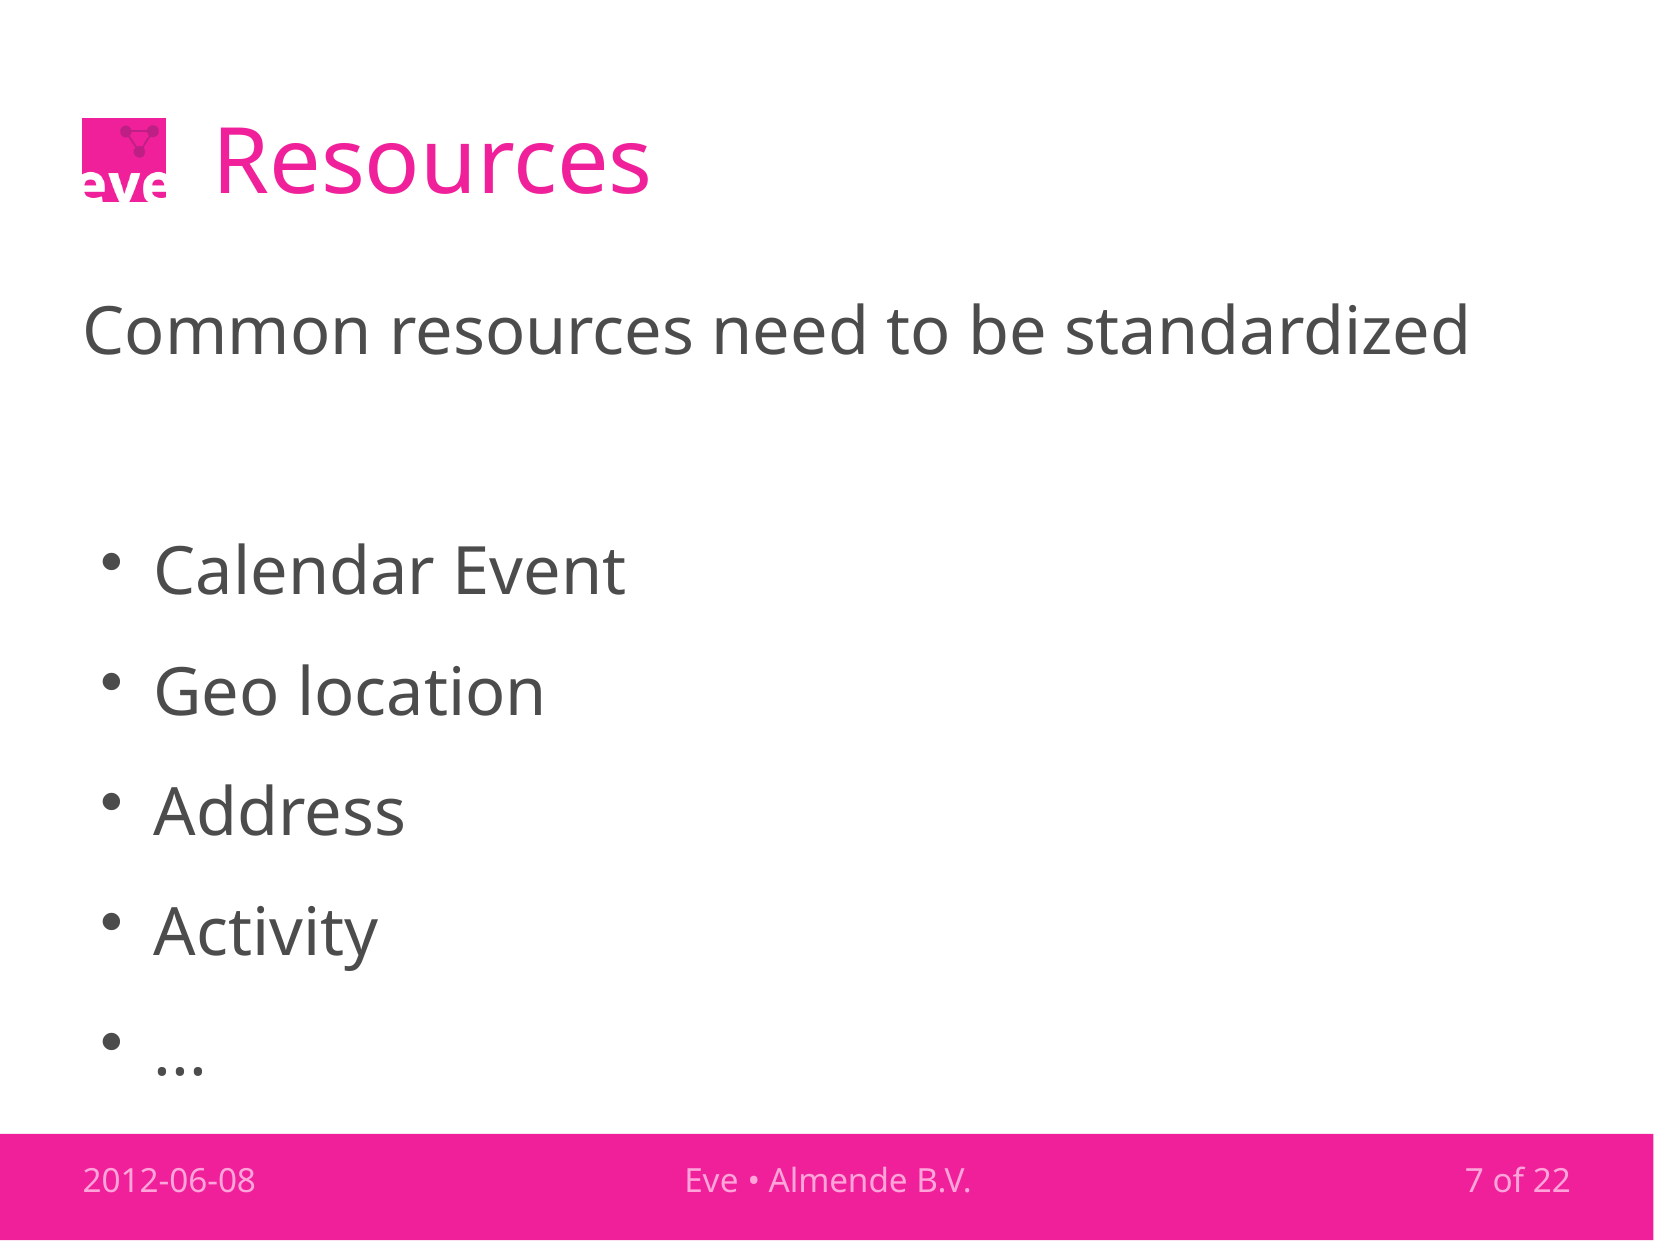

# Resources
Common resources need to be standardized
Calendar Event
Geo location
Address
Activity
...
2012-06-08
7